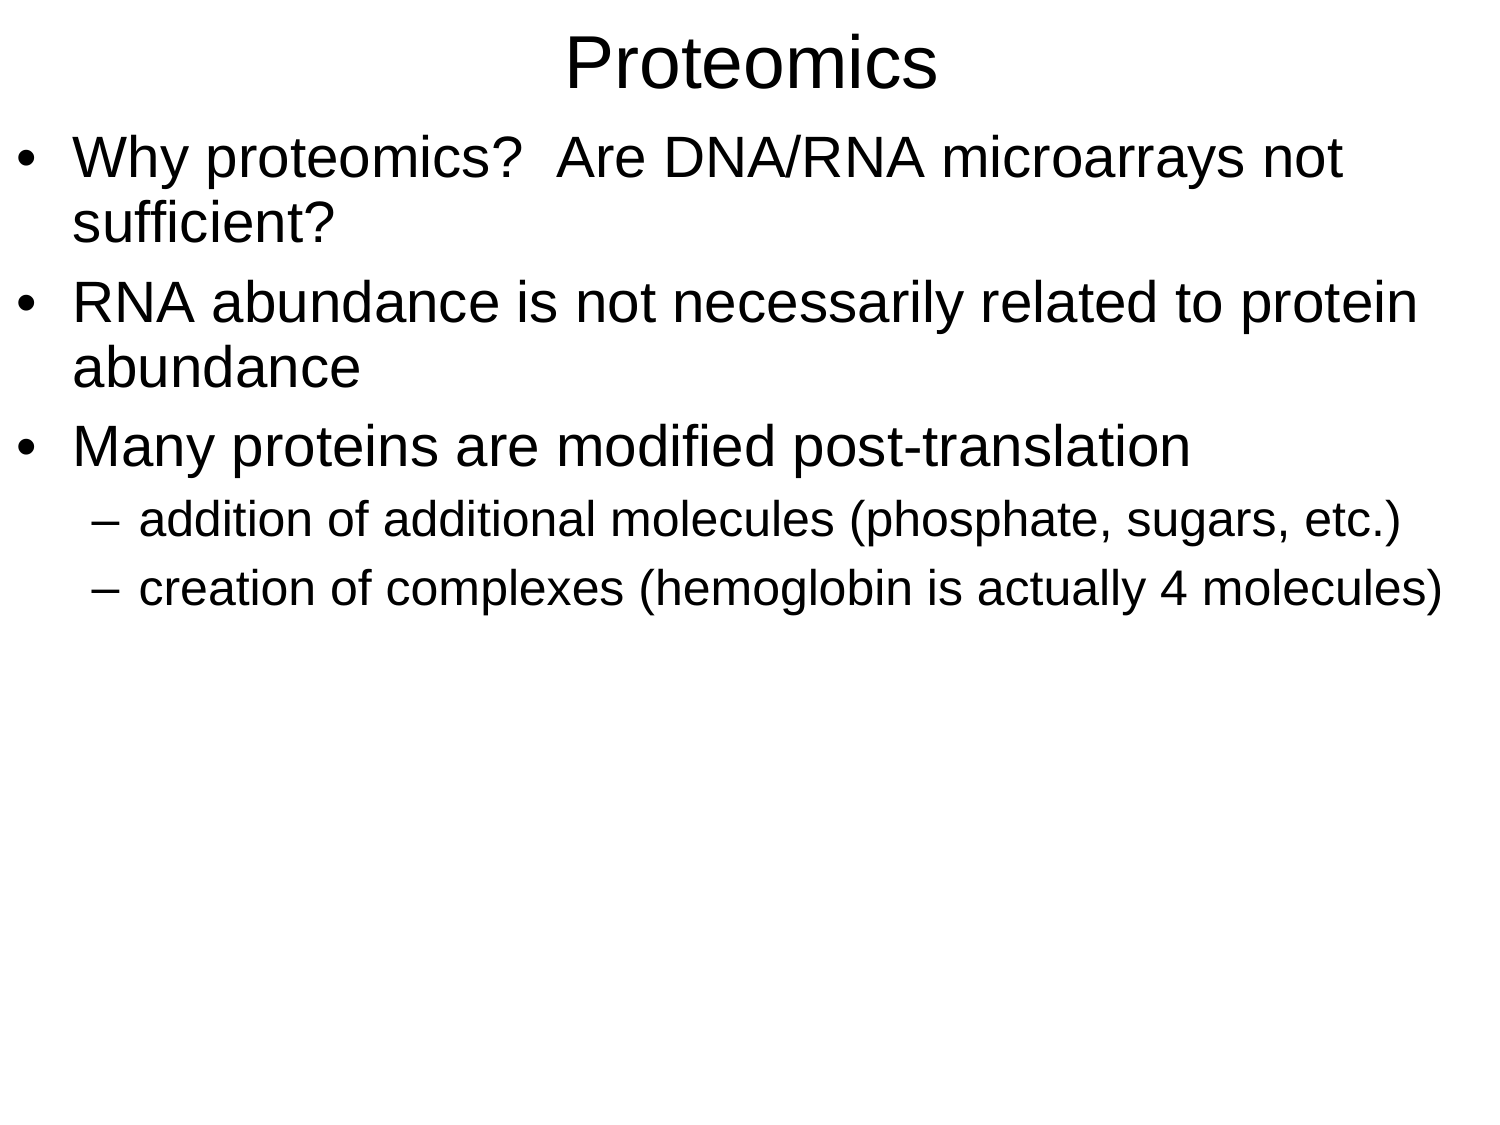

# Proteomics
Why proteomics? Are DNA/RNA microarrays not sufficient?
RNA abundance is not necessarily related to protein abundance
Many proteins are modified post-translation
addition of additional molecules (phosphate, sugars, etc.)
creation of complexes (hemoglobin is actually 4 molecules)